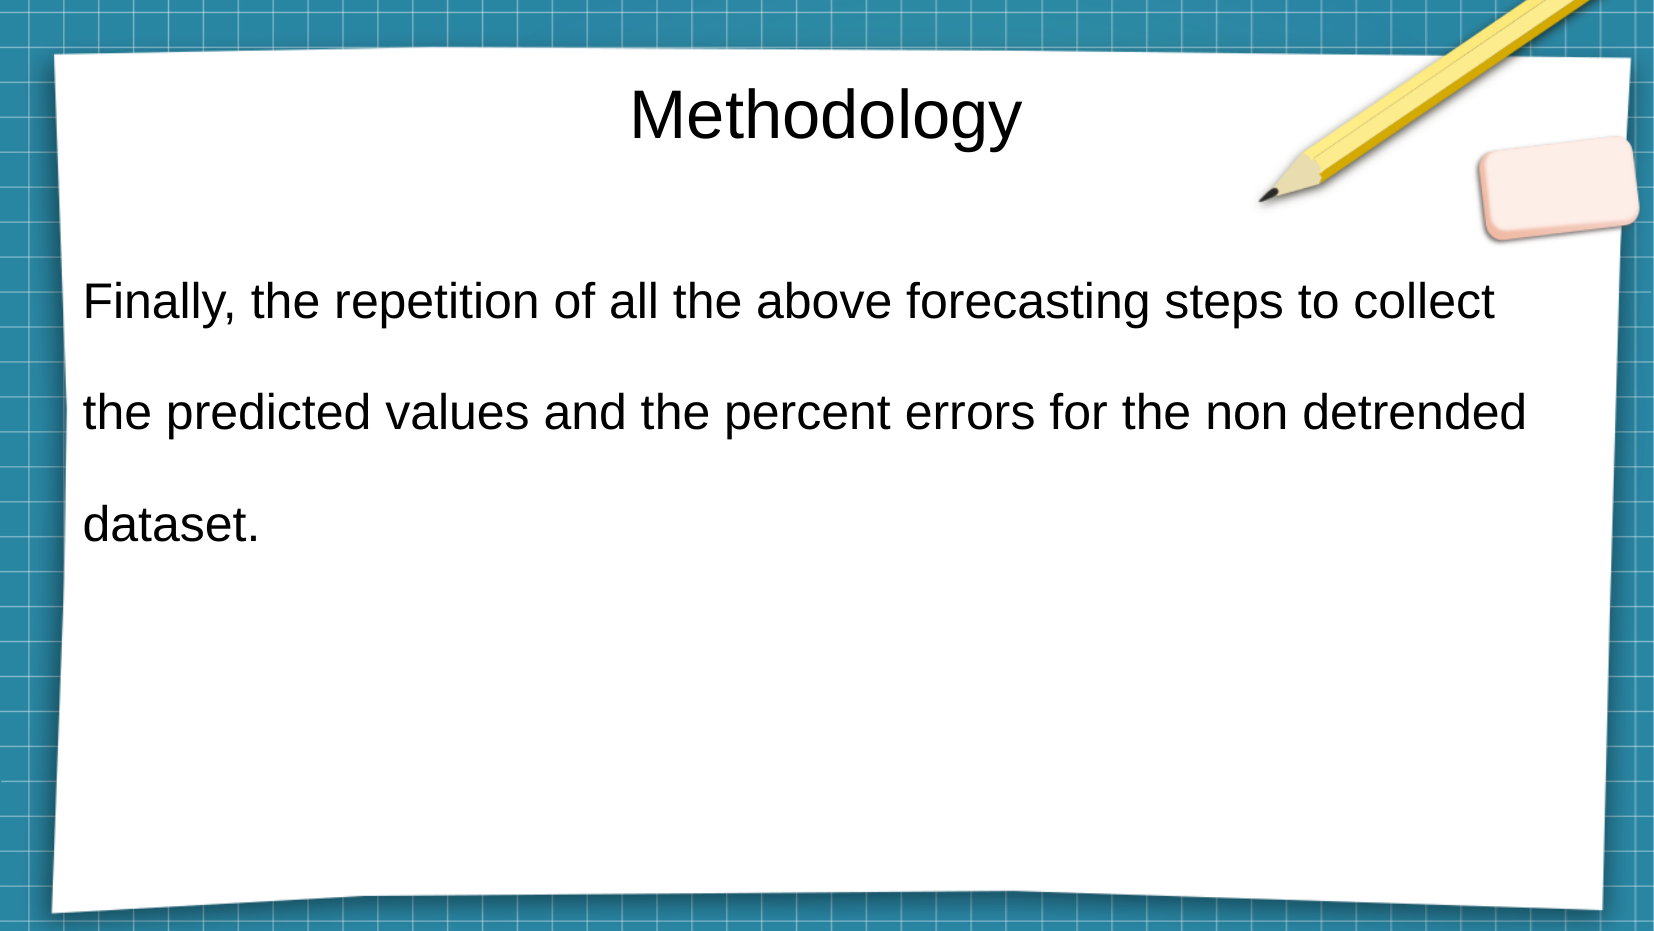

# Methodology
Finally, the repetition of all the above forecasting steps to collect the predicted values and the percent errors for the non detrended dataset.